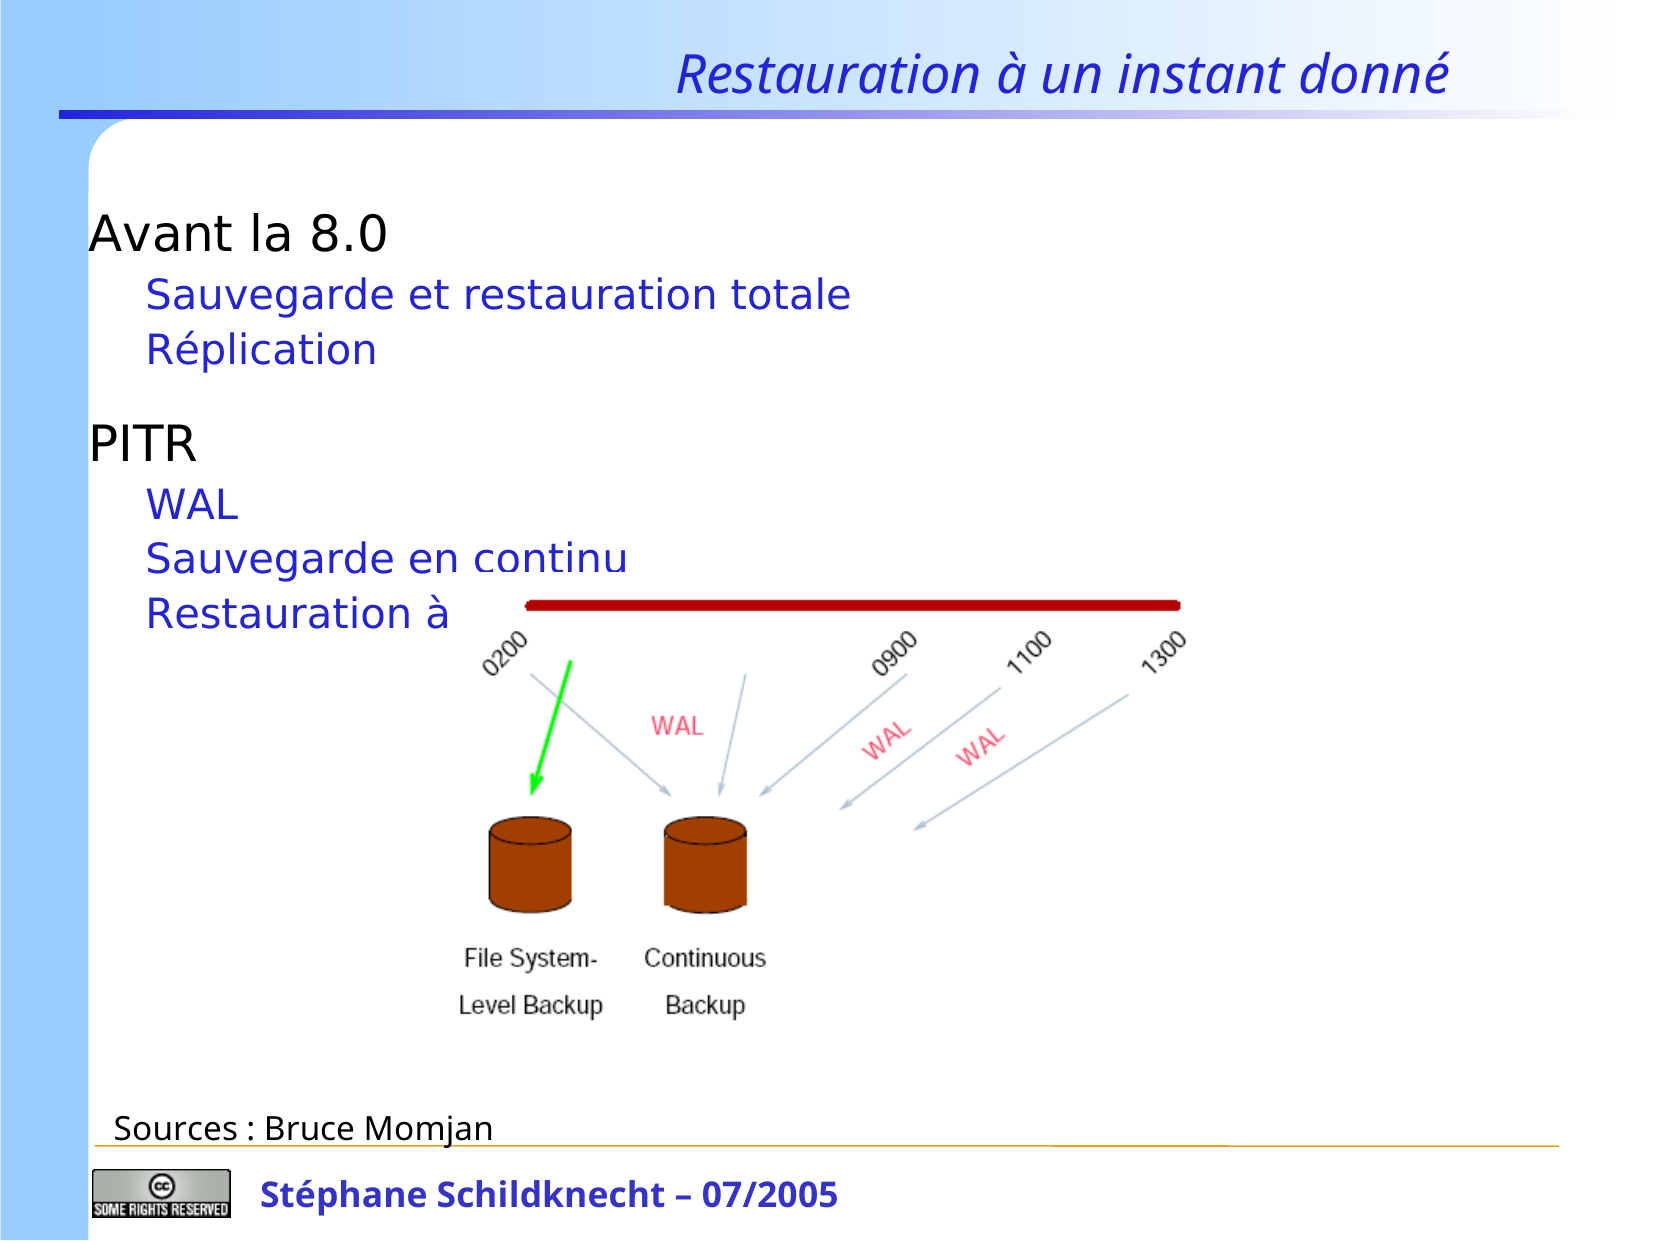

# Restauration à un instant donné
Avant la 8.0
Sauvegarde et restauration totale
Réplication
PITR
WAL
Sauvegarde en continu
Restauration à un instant précis
Sources : Bruce Momjan